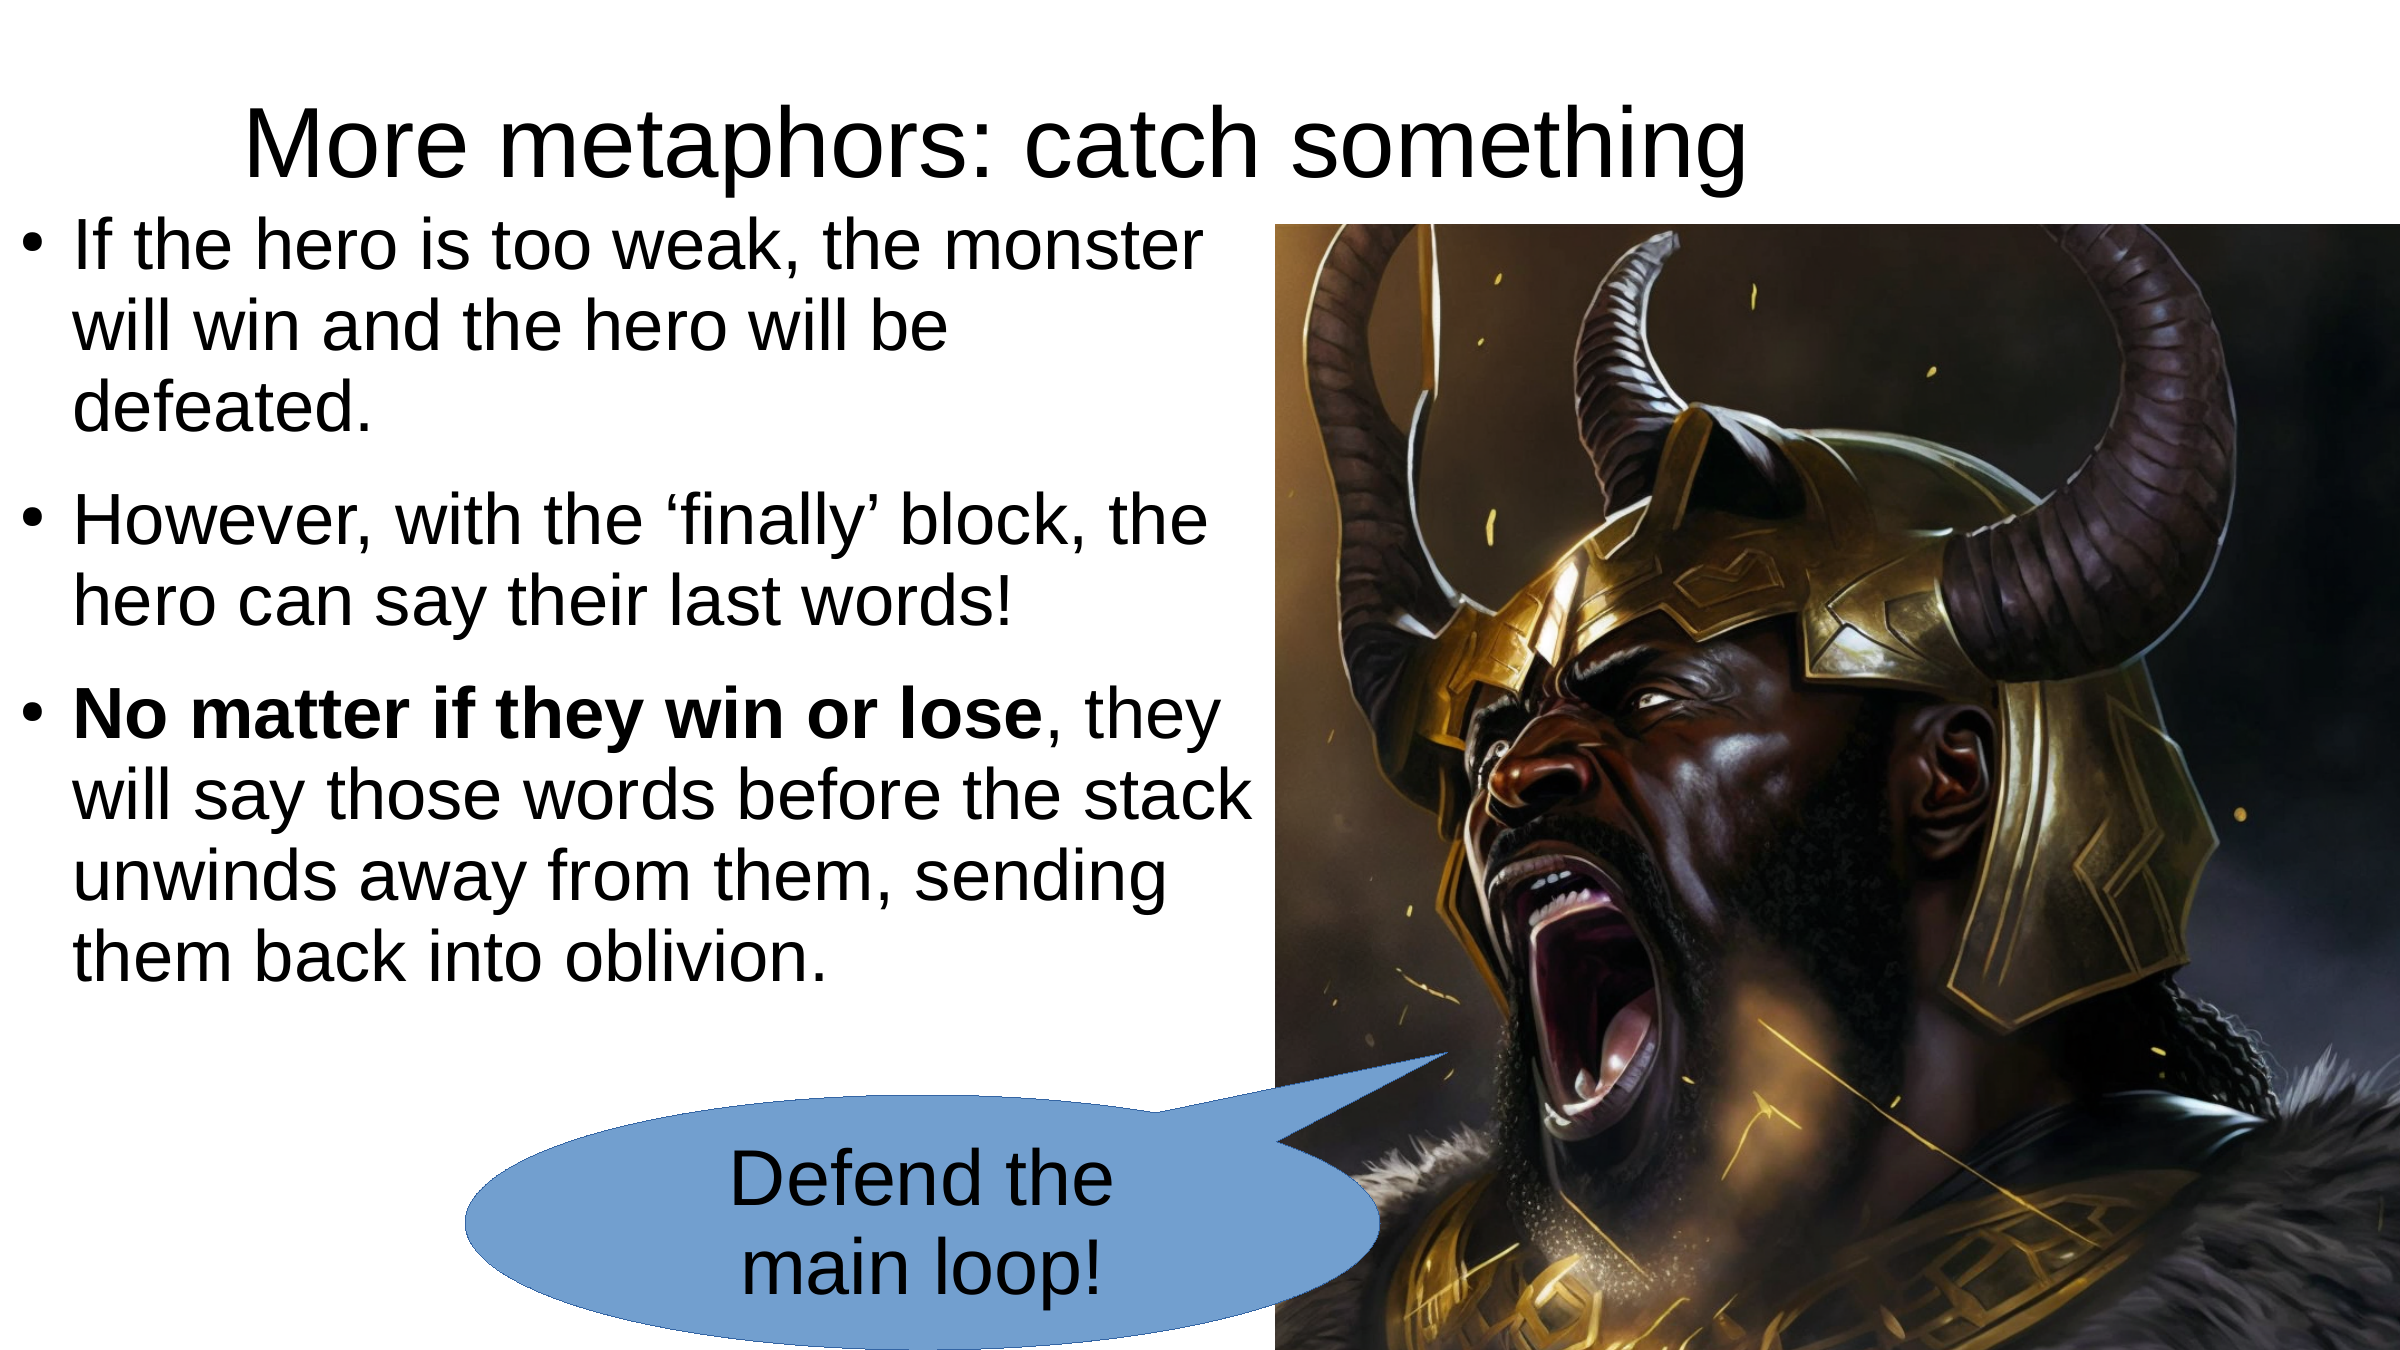

# More metaphors: catch something
If the hero is too weak, the monster will win and the hero will be defeated.
However, with the ‘finally’ block, the hero can say their last words!
No matter if they win or lose, they will say those words before the stack unwinds away from them, sending them back into oblivion.
Defend the
main loop!